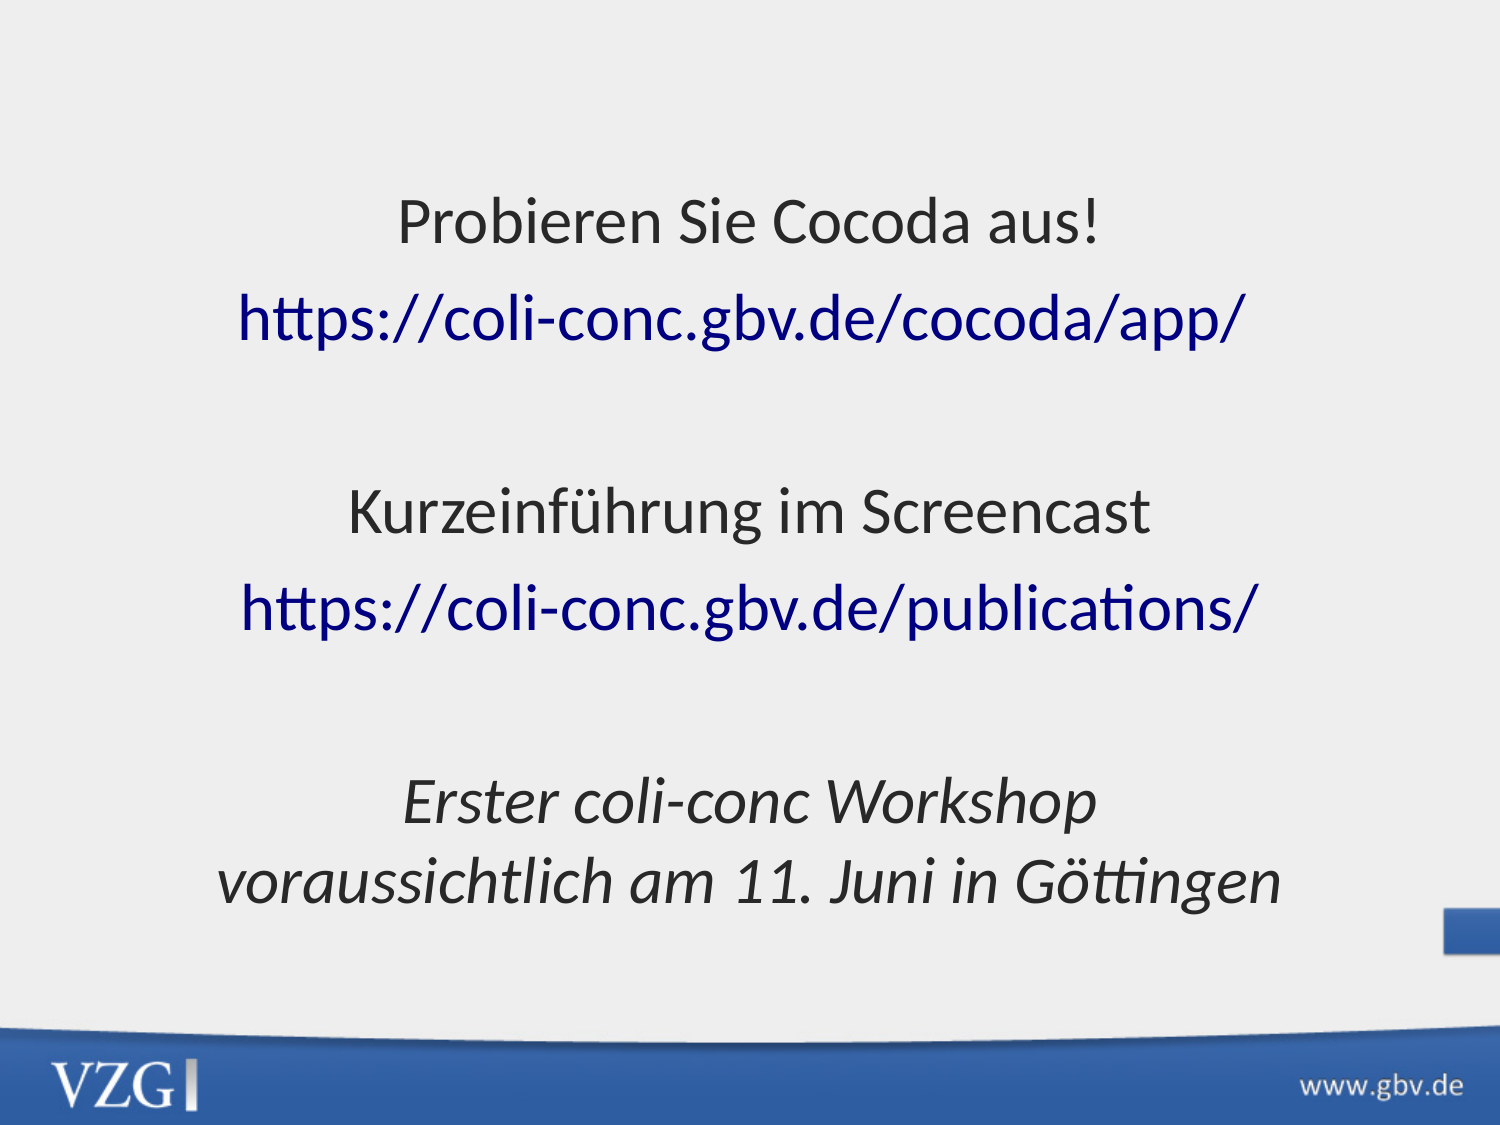

# Probieren Sie Cocoda aus!
https://coli-conc.gbv.de/cocoda/app/
Kurzeinführung im Screencast
https://coli-conc.gbv.de/publications/
Erster coli-conc Workshop
voraussichtlich am 11. Juni in Göttingen